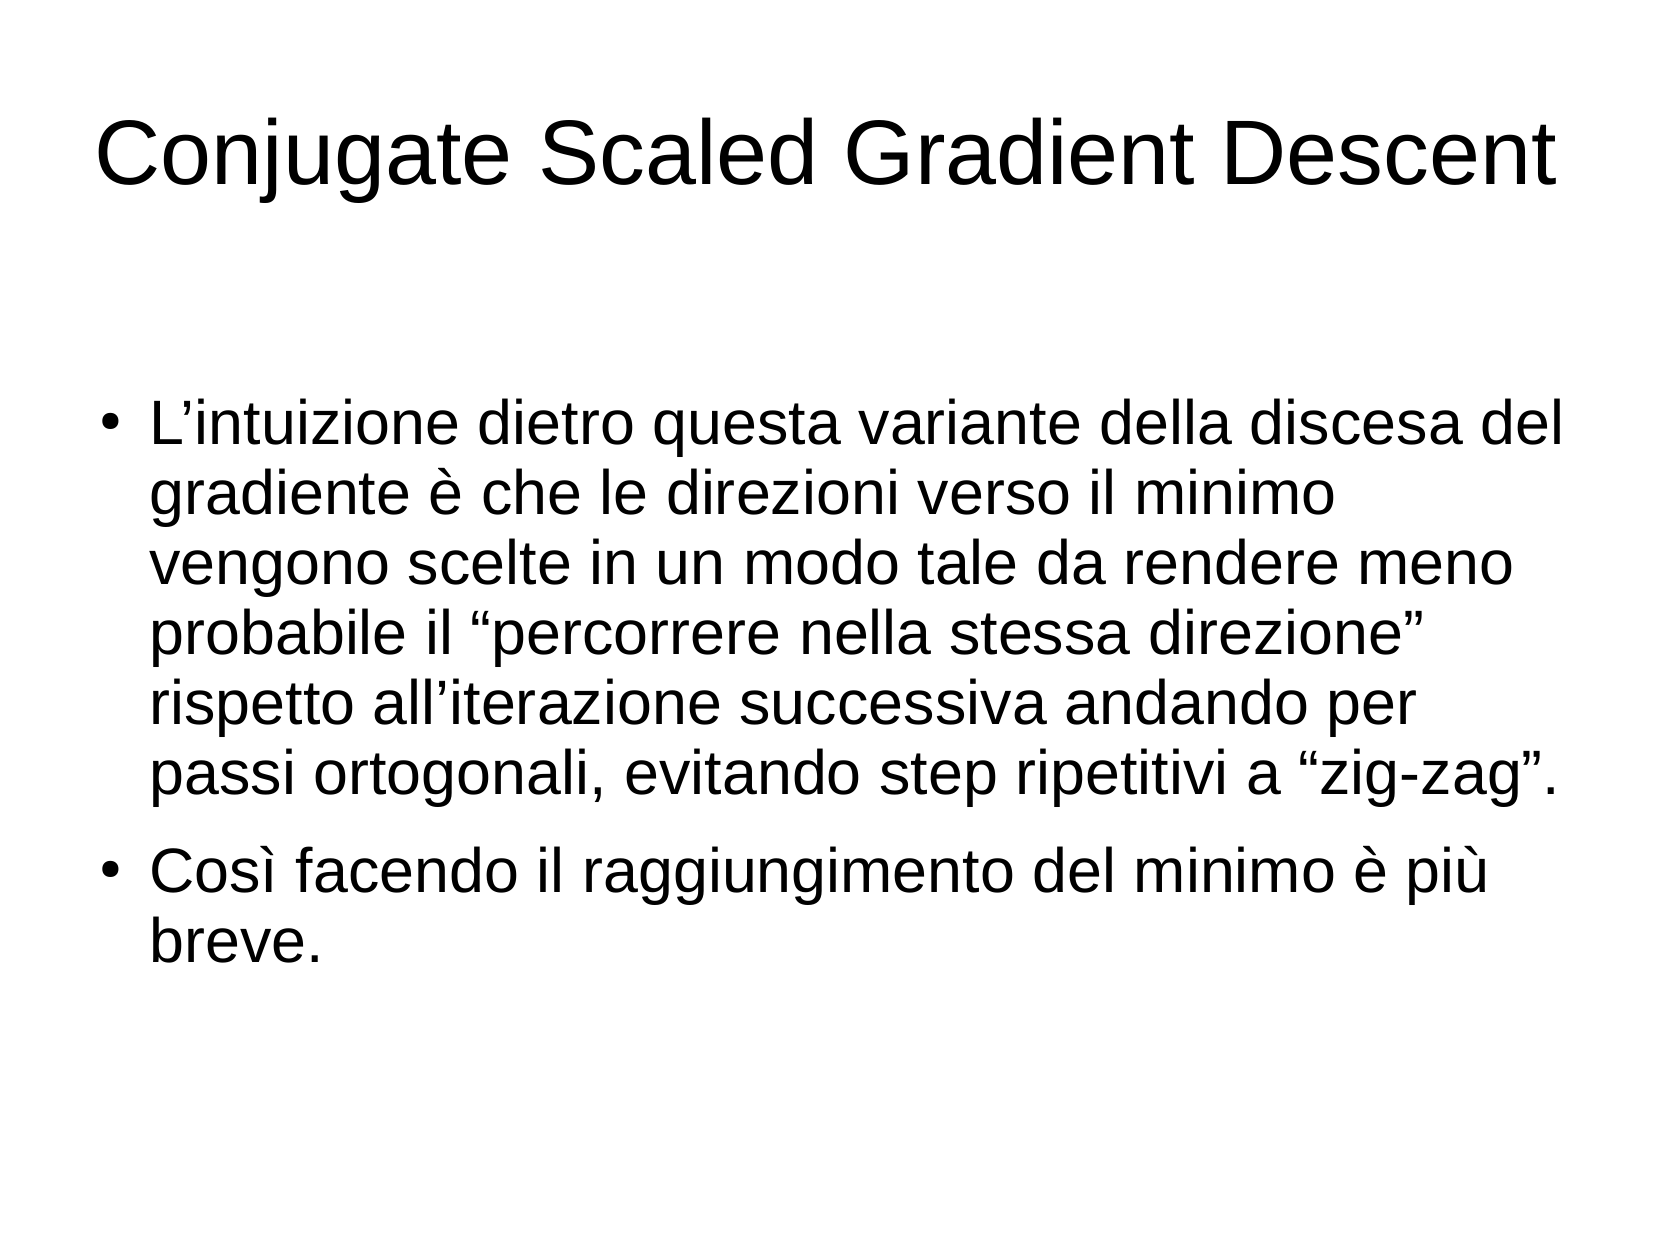

# Conjugate Scaled Gradient Descent
L’intuizione dietro questa variante della discesa del gradiente è che le direzioni verso il minimo vengono scelte in un modo tale da rendere meno probabile il “percorrere nella stessa direzione” rispetto all’iterazione successiva andando per passi ortogonali, evitando step ripetitivi a “zig-zag”.
Così facendo il raggiungimento del minimo è più breve.